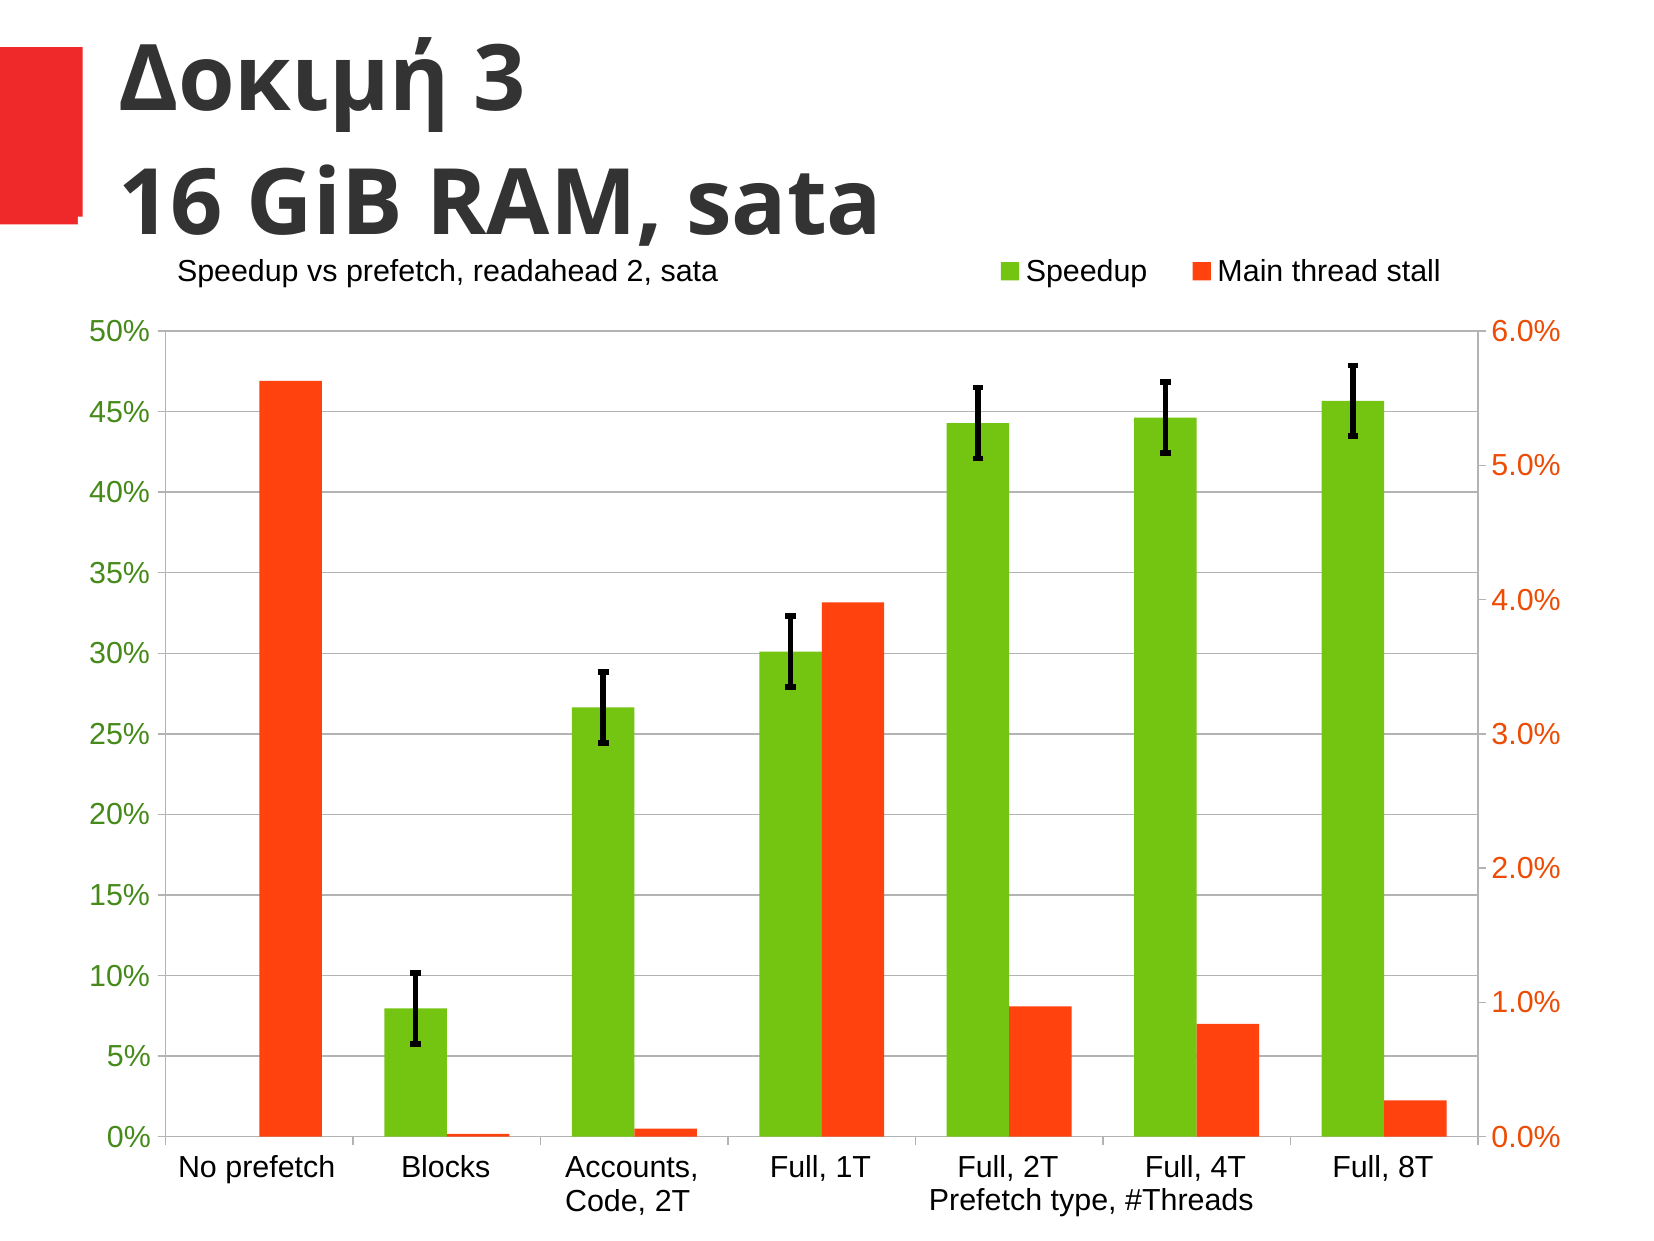

# Δοκιμή 3 16 GiB RAM, sata
44